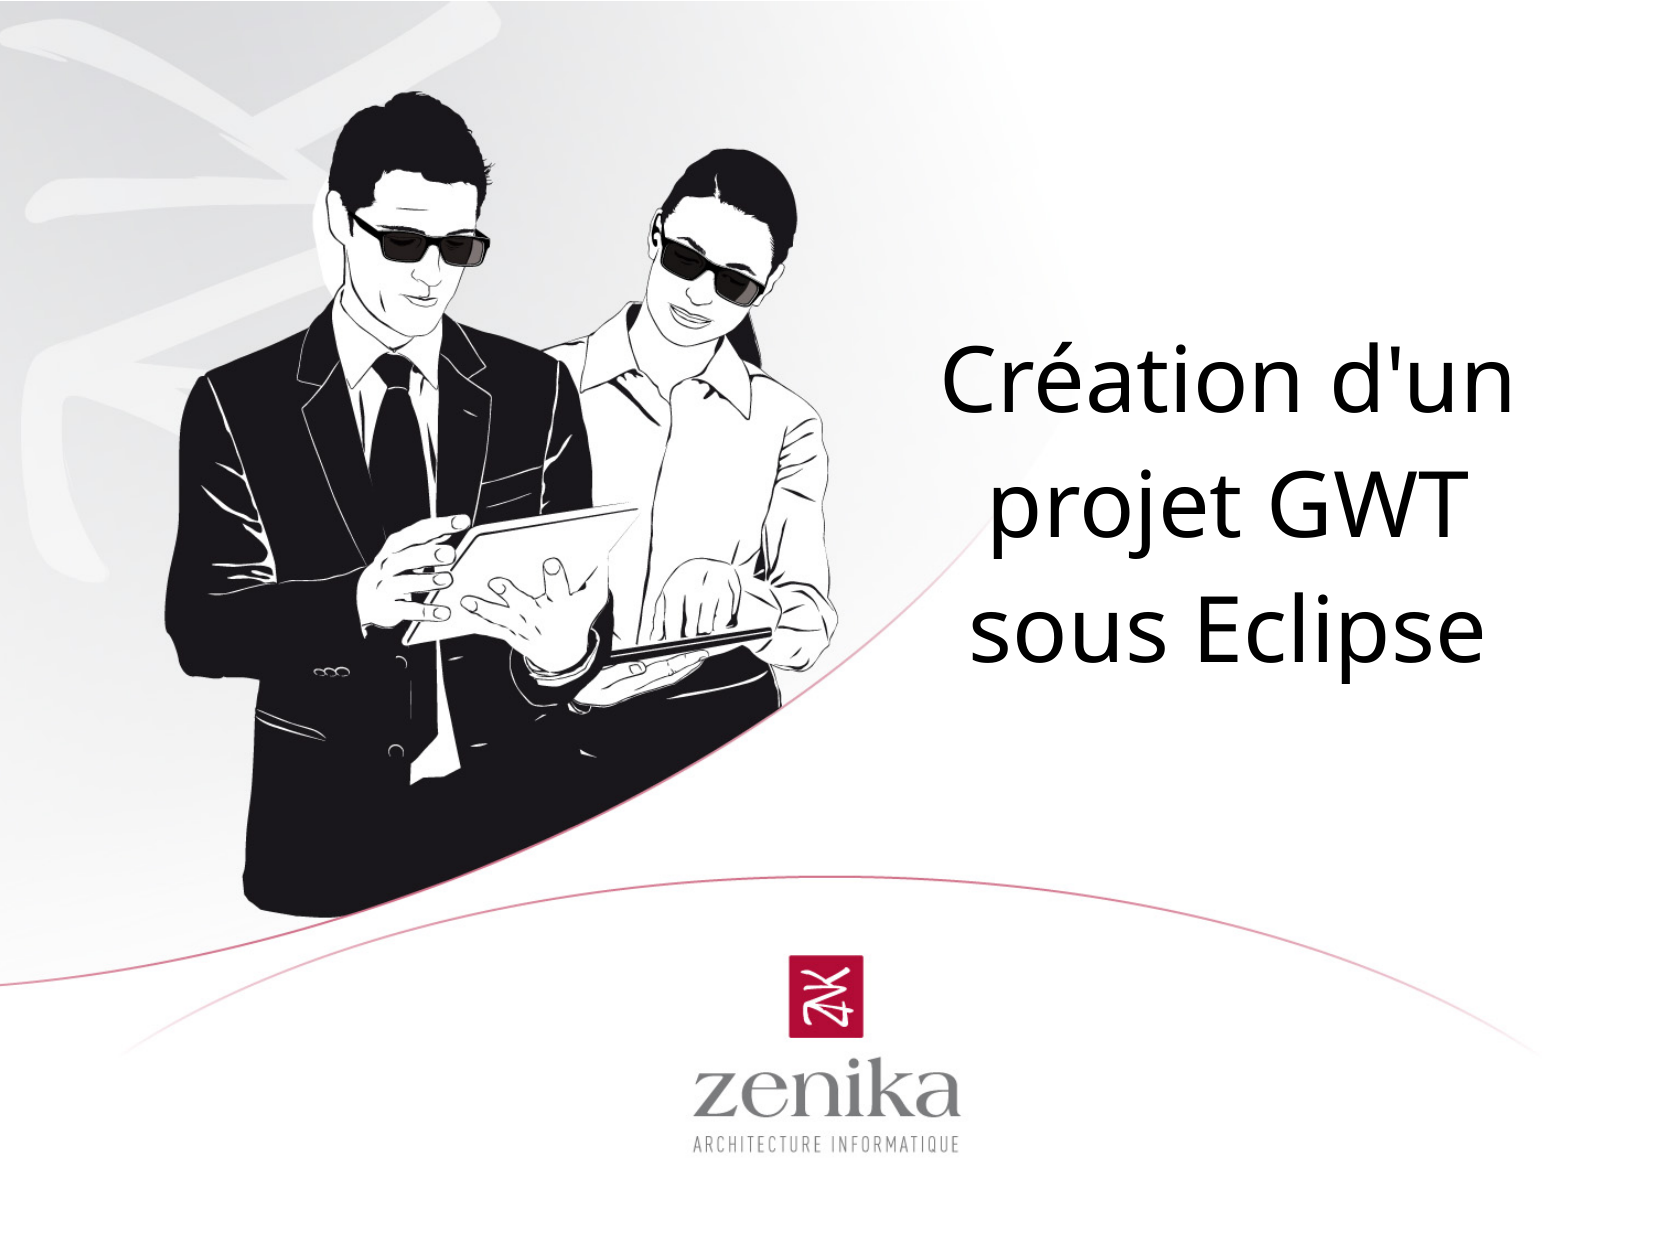

# Création d'un projet GWT sous Eclipse